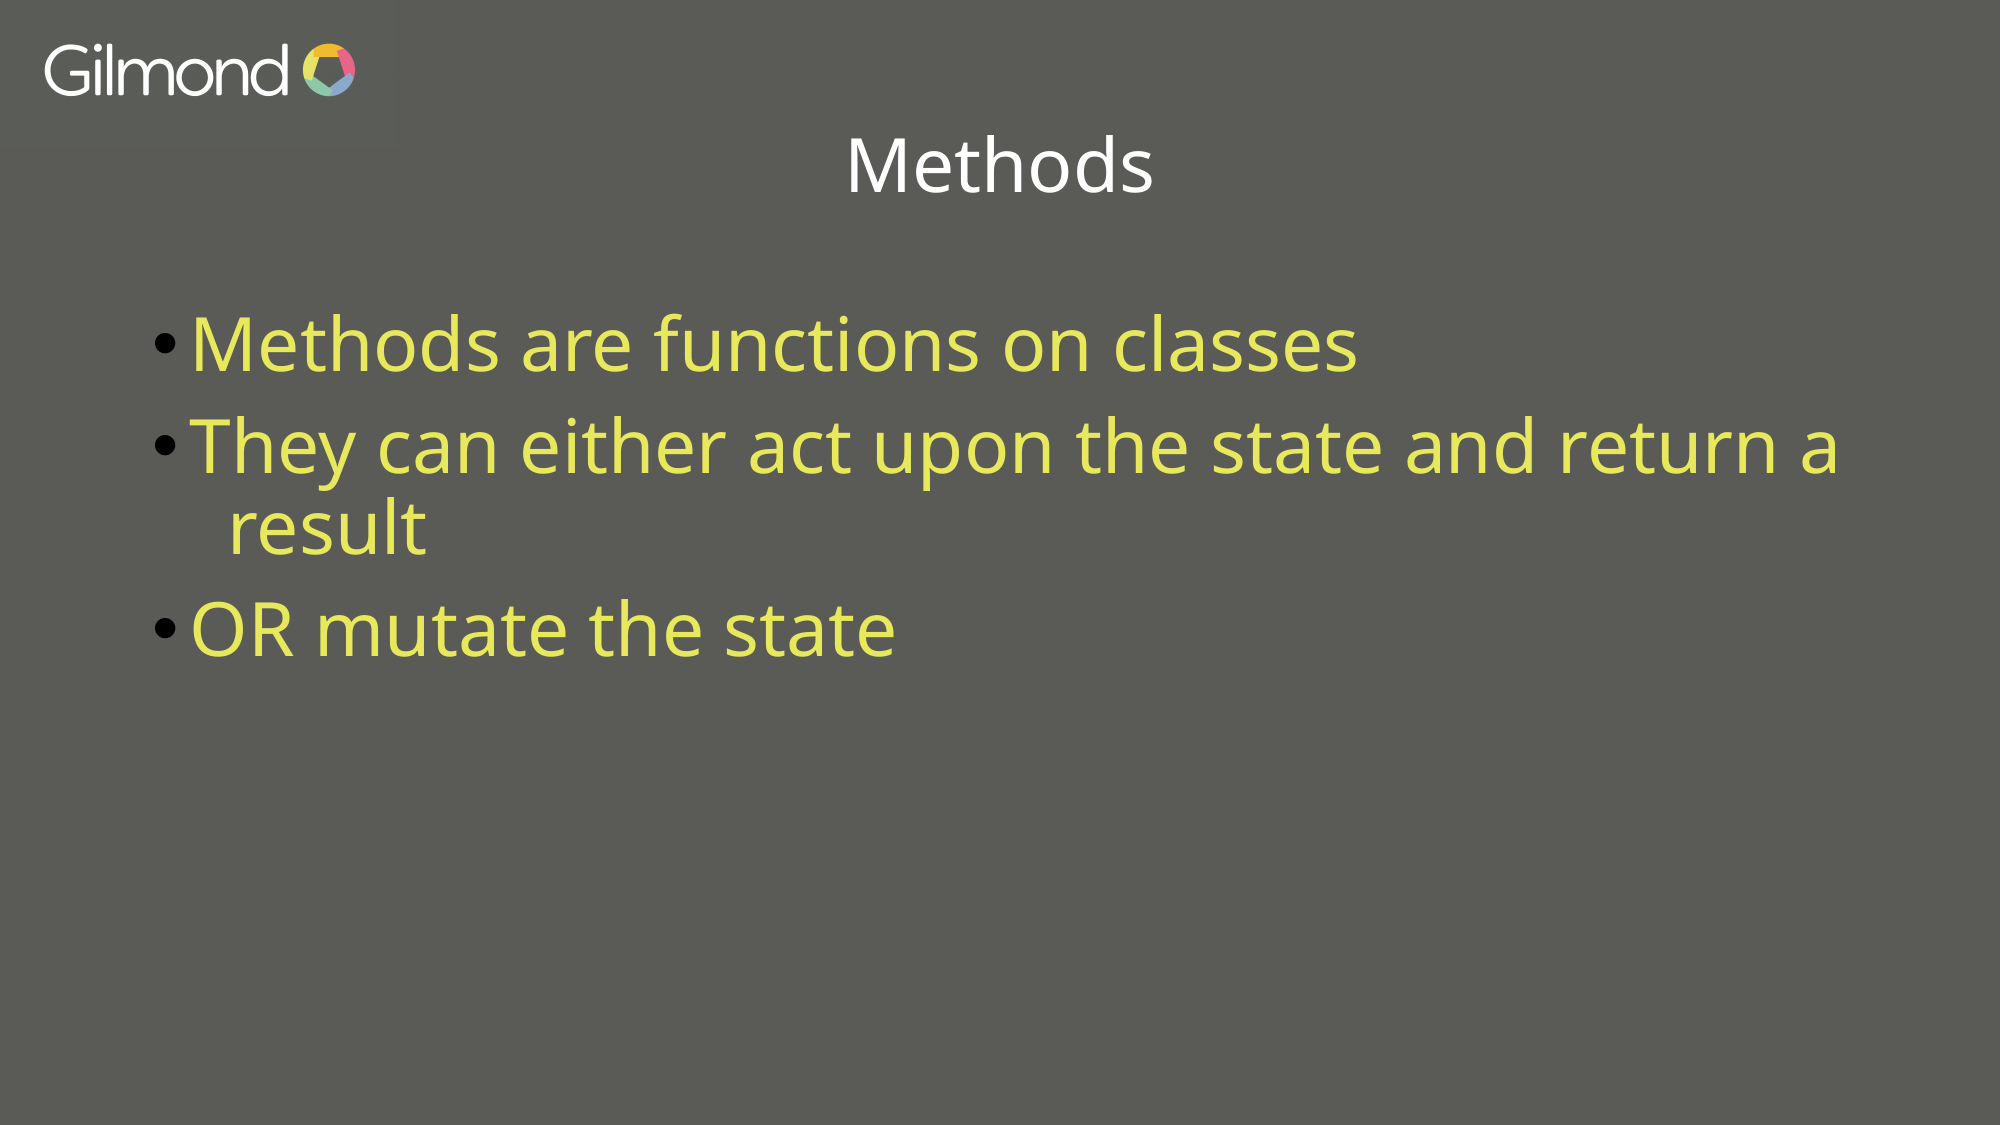

# Methods
Methods are functions on classes
They can either act upon the state and return a result
OR mutate the state